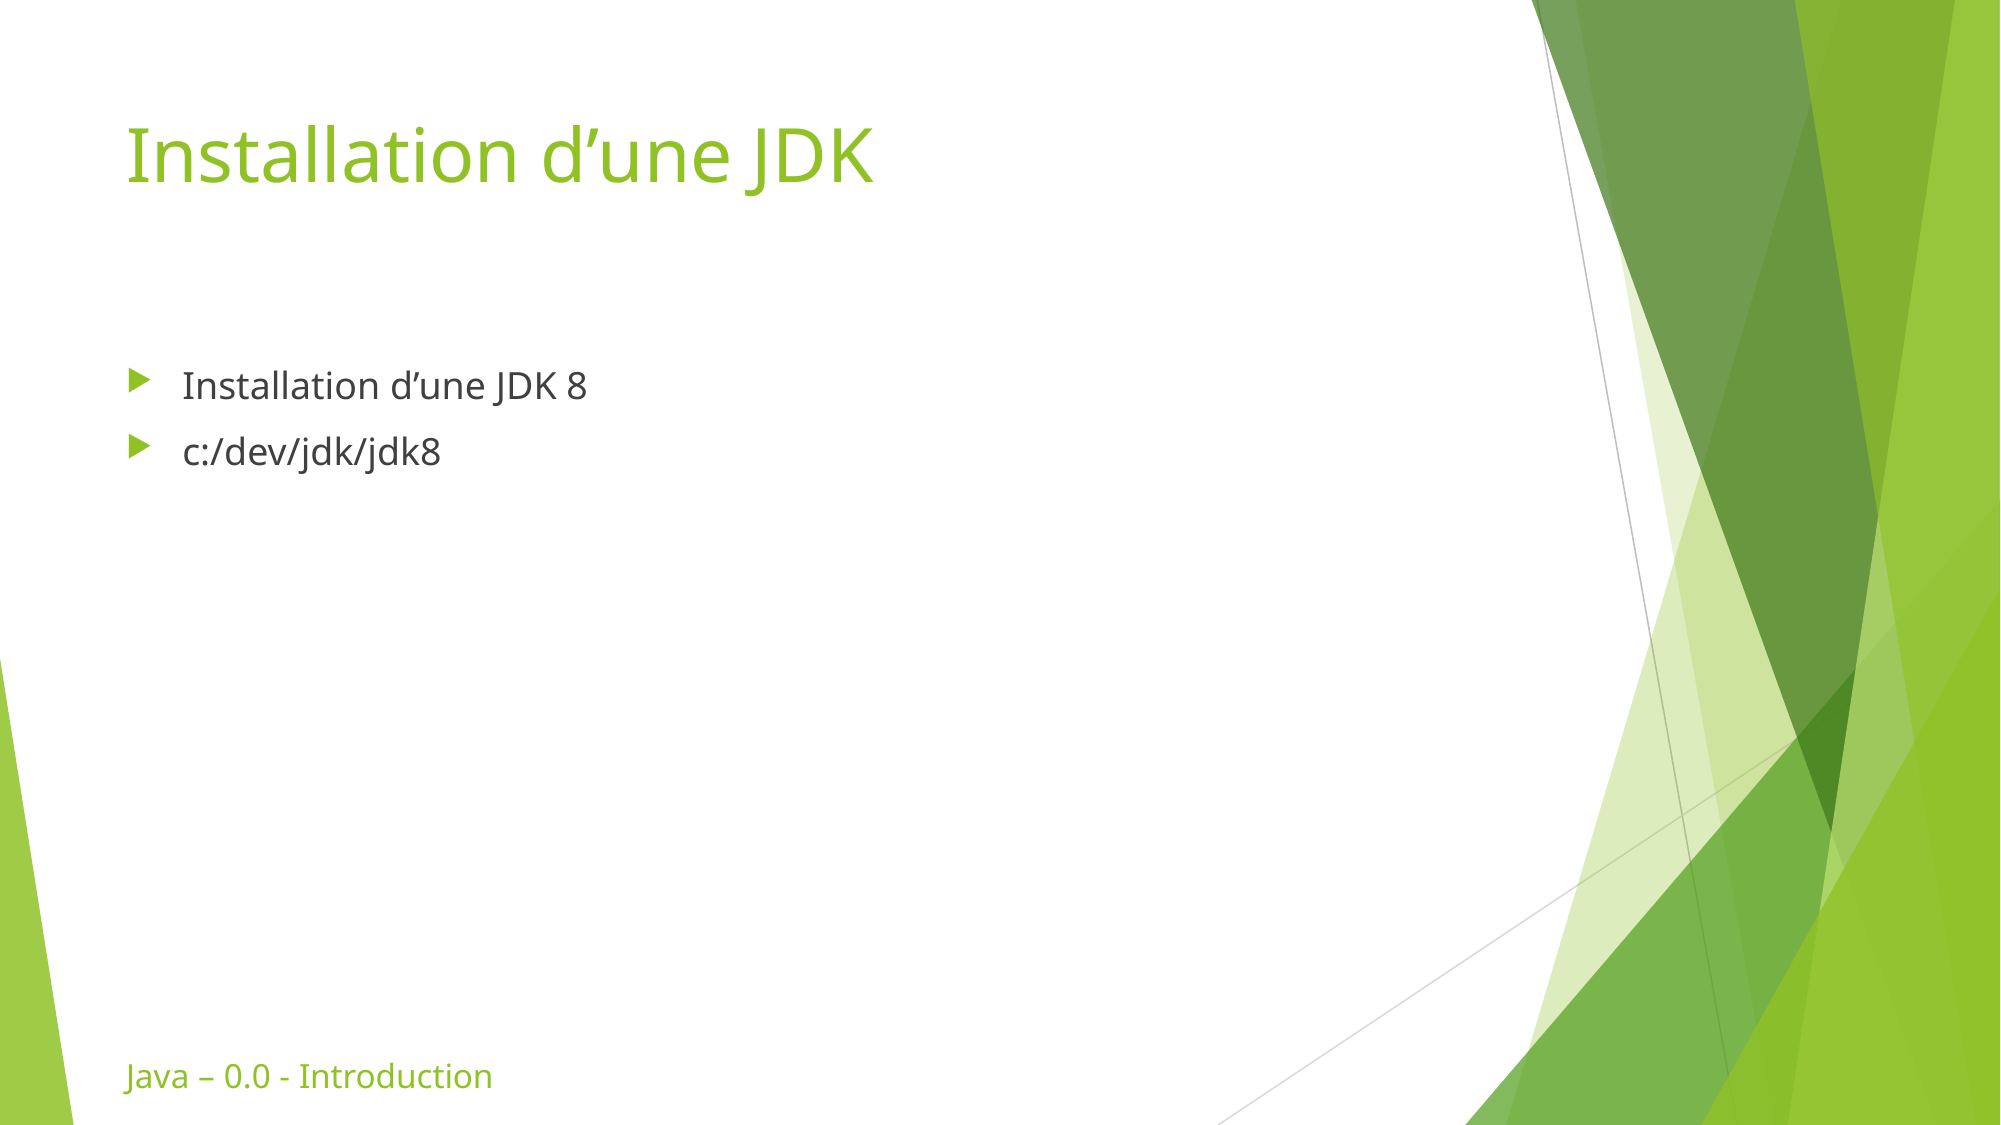

# Installation d’une JDK
Installation d’une JDK 8
c:/dev/jdk/jdk8
Java – 0.0 - Introduction